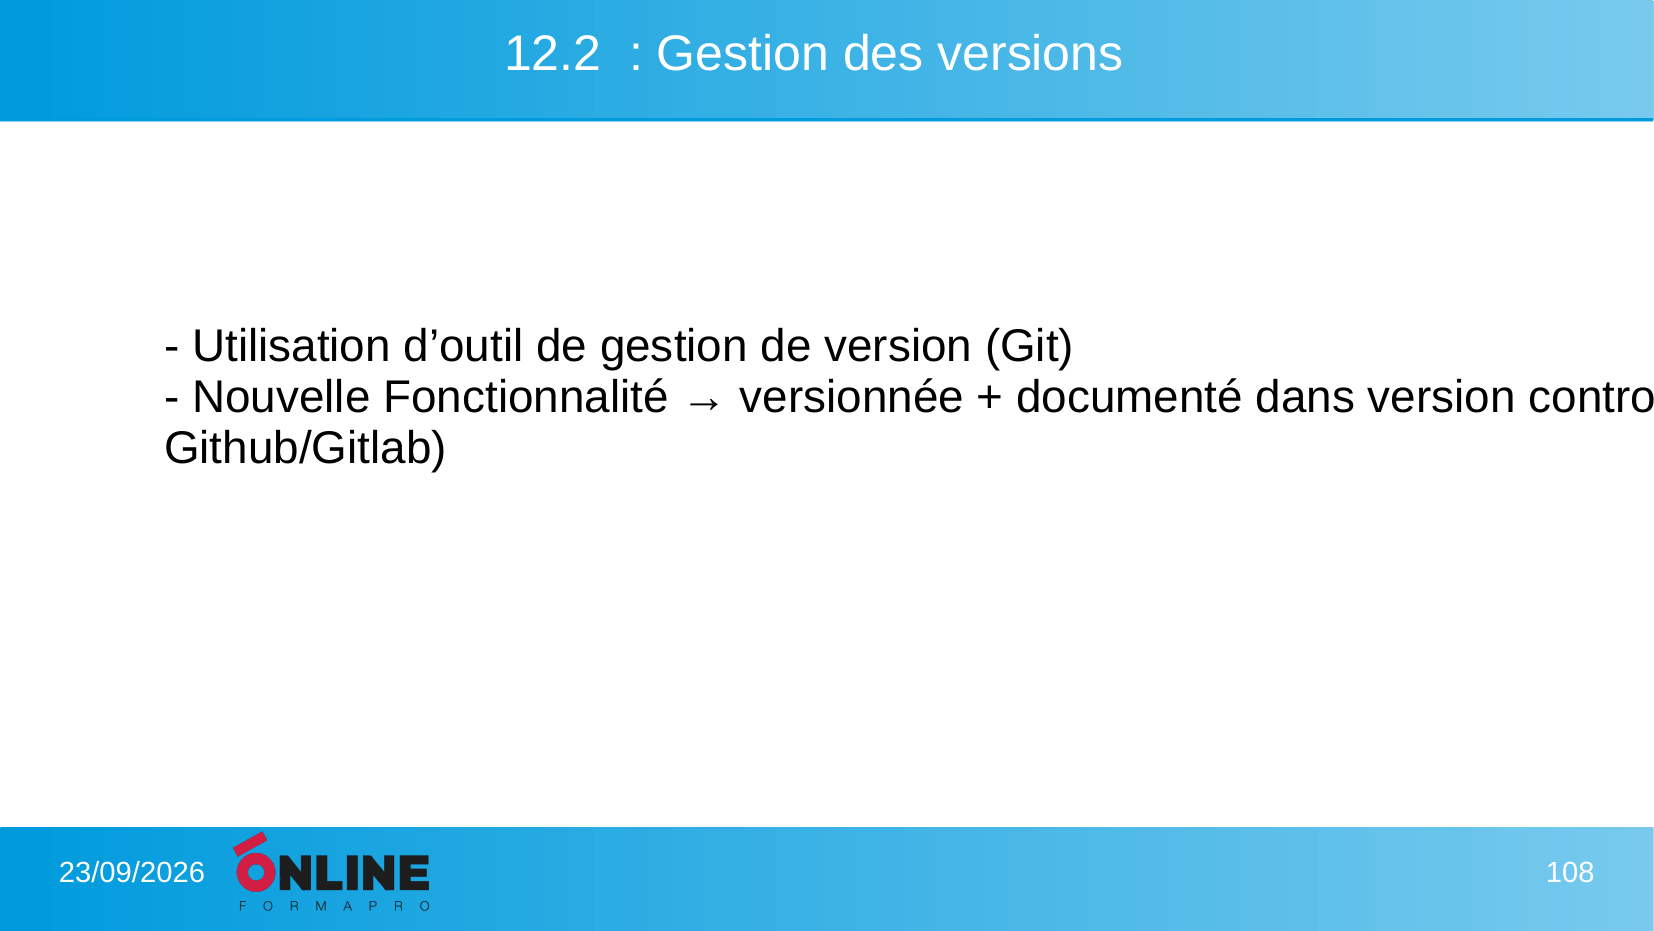

# 12.2  : Gestion des versions
- Utilisation d’outil de gestion de version (Git)
- Nouvelle Fonctionnalité → versionnée + documenté dans version control (
Github/Gitlab)
108